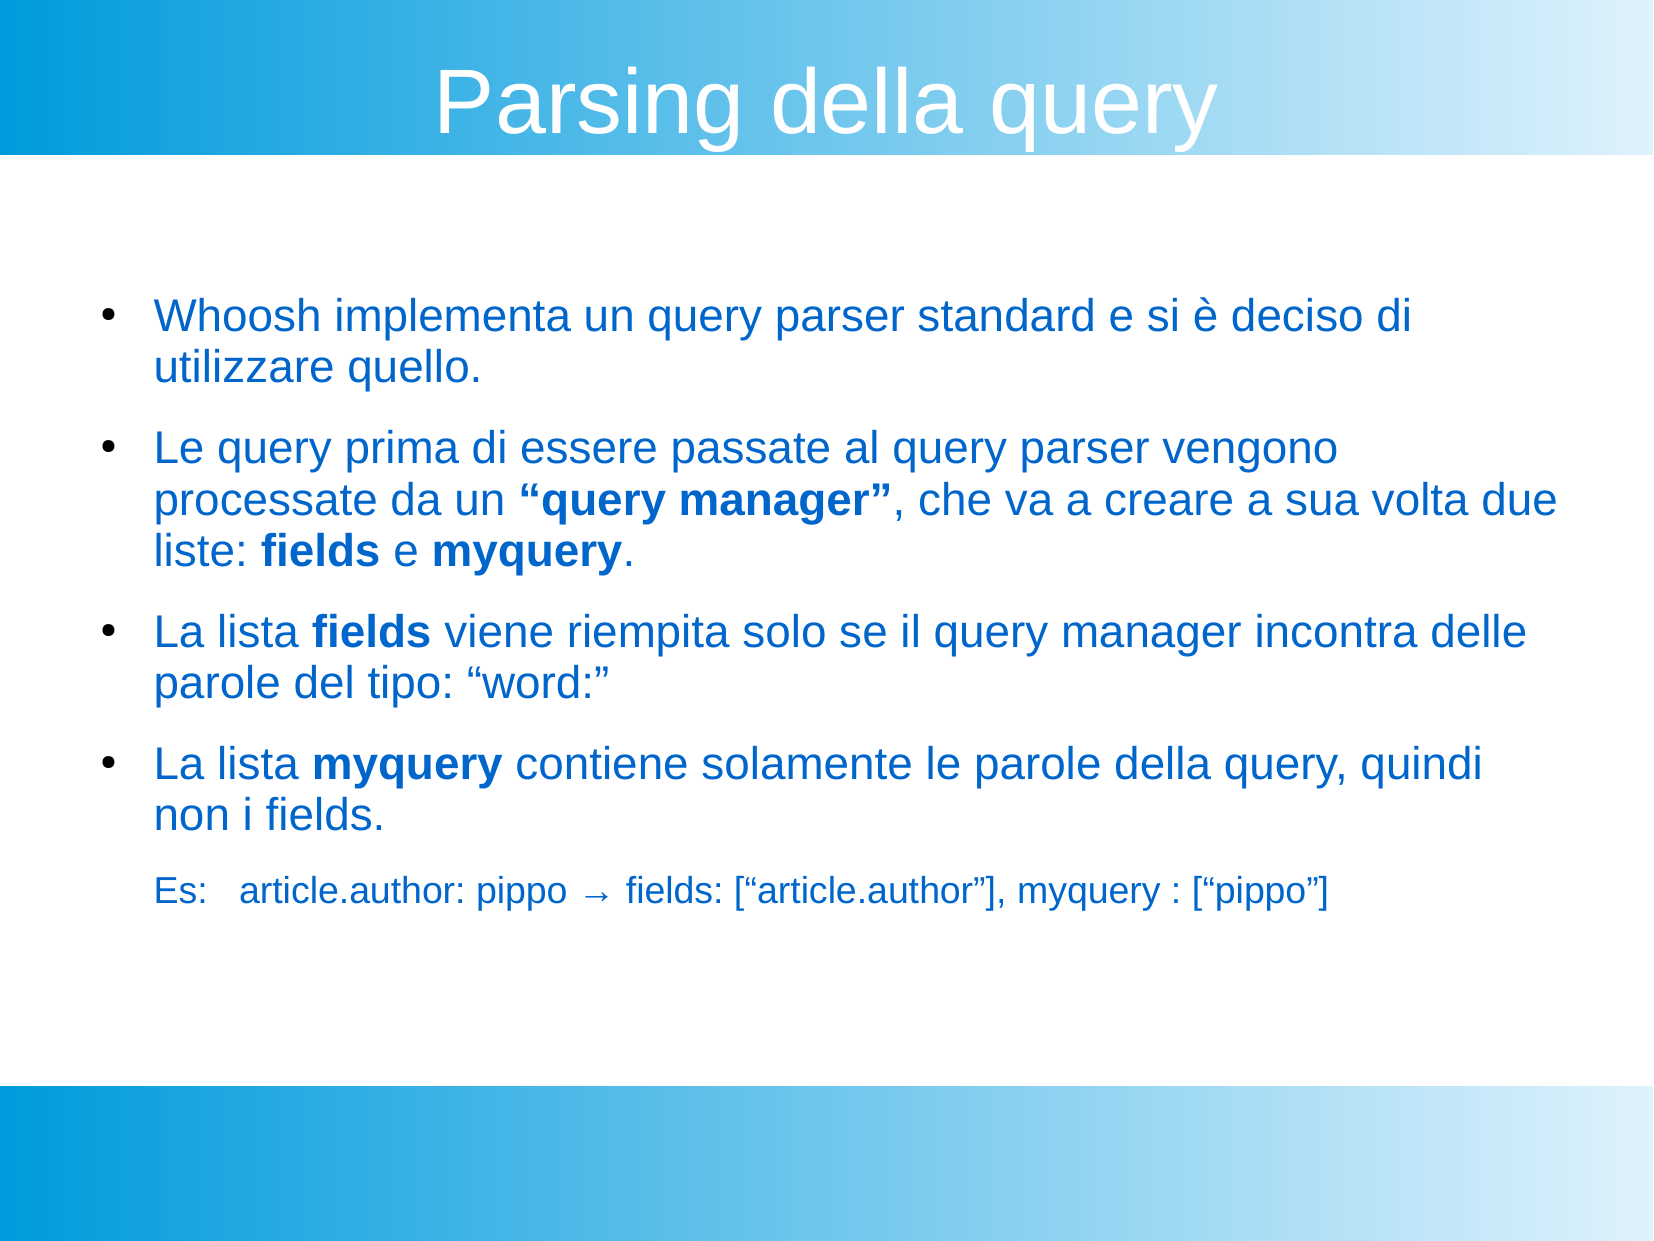

# Parsing della query
Whoosh implementa un query parser standard e si è deciso di utilizzare quello.
Le query prima di essere passate al query parser vengono processate da un “query manager”, che va a creare a sua volta due liste: fields e myquery.
La lista fields viene riempita solo se il query manager incontra delle parole del tipo: “word:”
La lista myquery contiene solamente le parole della query, quindi non i fields.
Es: article.author: pippo → fields: [“article.author”], myquery : [“pippo”]